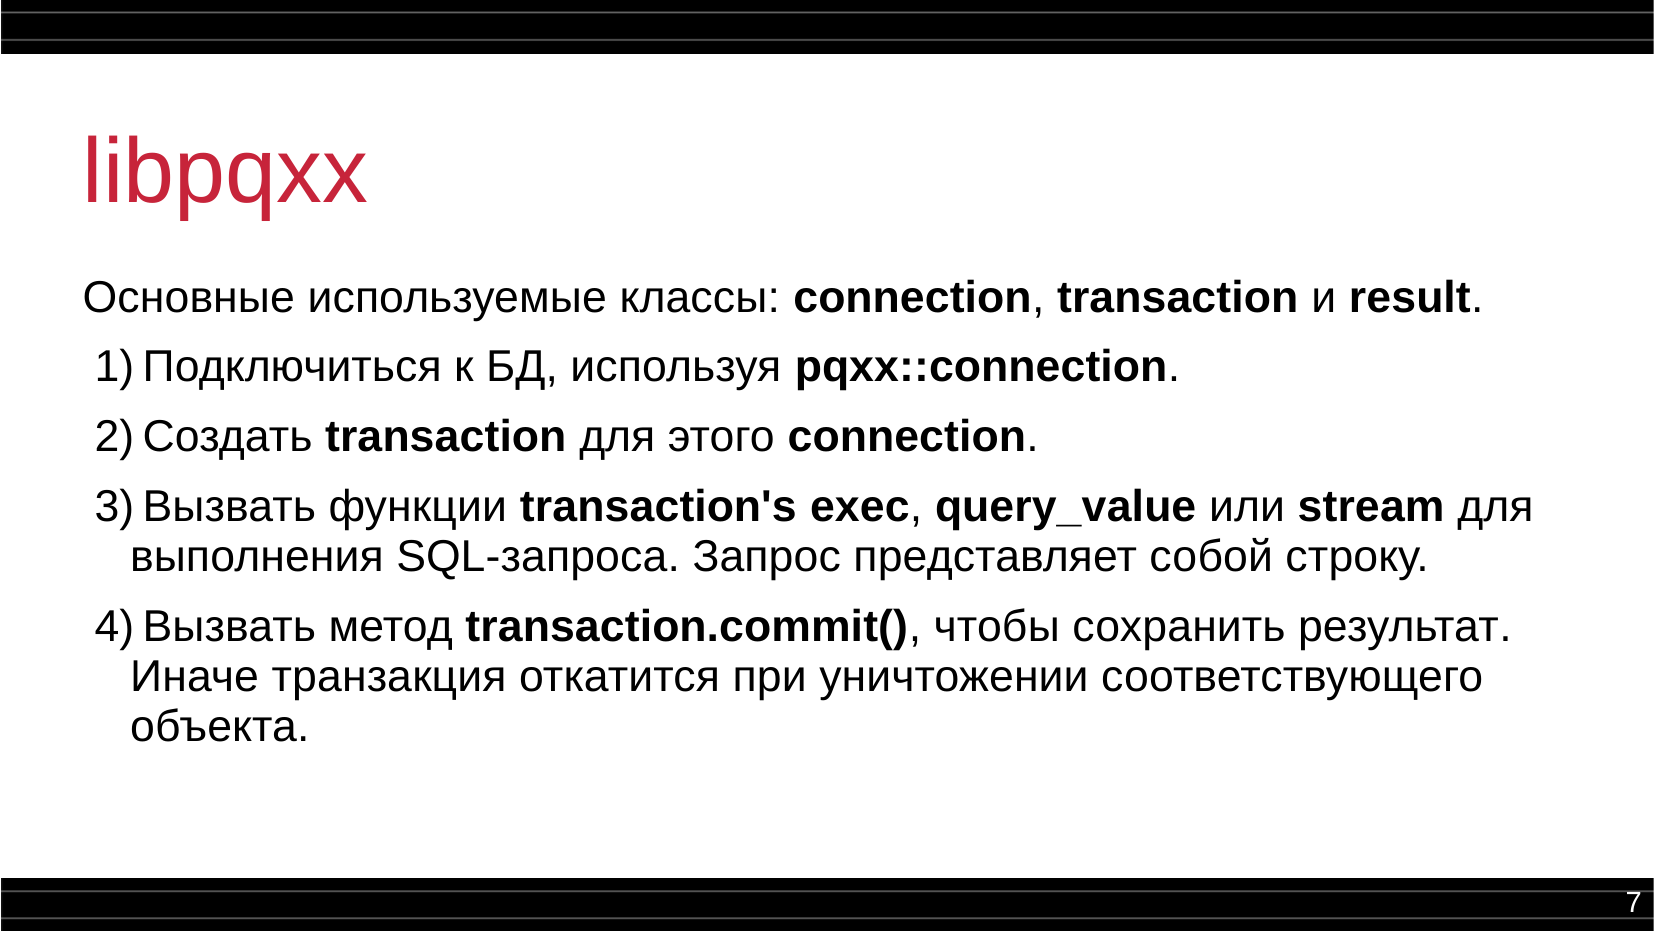

# libpqxx
Основные используемые классы: connection, transaction и result.
 Подключиться к БД, используя pqxx::connection.
 Создать transaction для этого connection.
 Вызвать функции transaction's exec, query_value или stream для выполнения SQL-запроса. Запрос представляет собой строку.
 Вызвать метод transaction.commit(), чтобы сохранить результат. Иначе транзакция откатится при уничтожении соответствующего объекта.